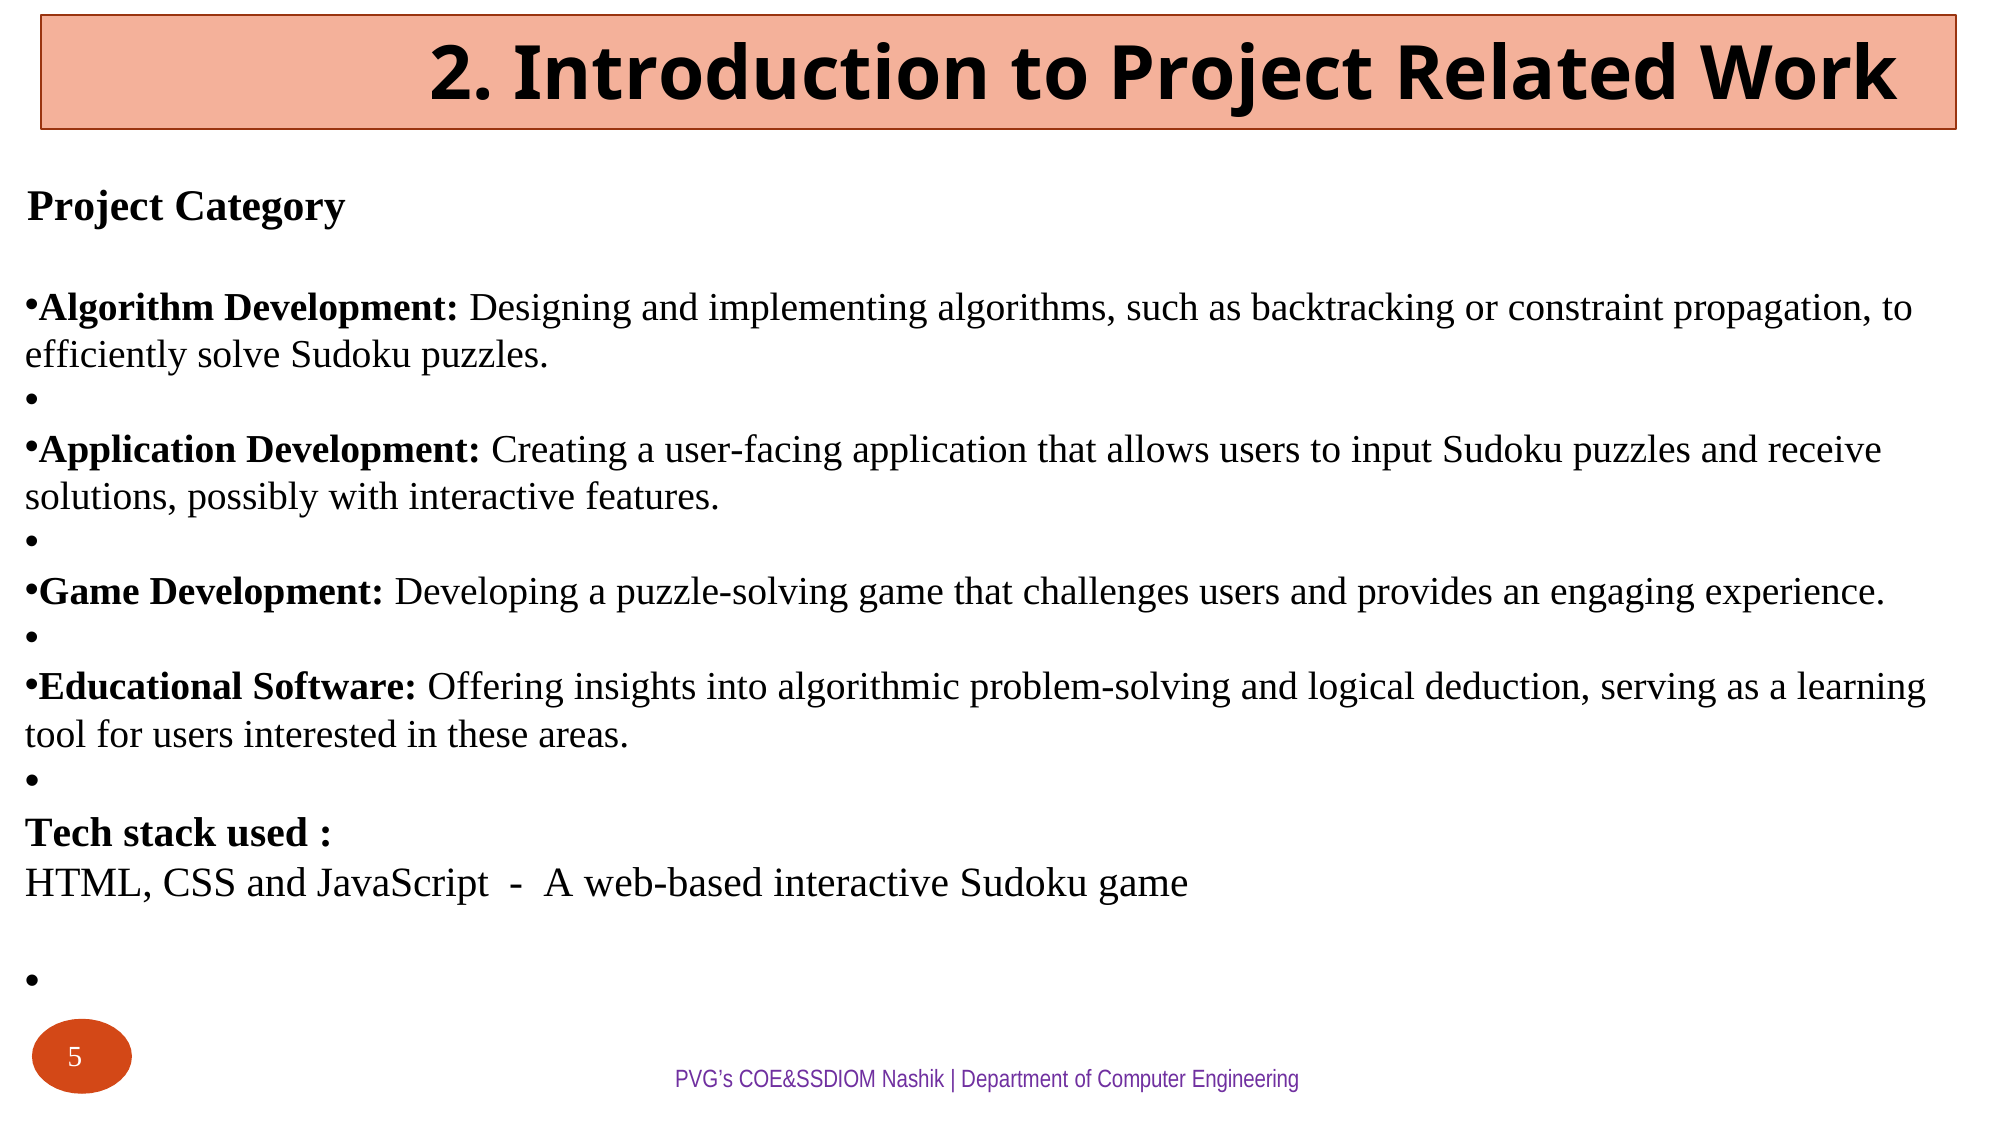

# 2. Introduction to Project Related Work
Project Category
Algorithm Development: Designing and implementing algorithms, such as backtracking or constraint propagation, to efficiently solve Sudoku puzzles. ​
Application Development: Creating a user-facing application that allows users to input Sudoku puzzles and receive solutions, possibly with interactive features. ​
Game Development: Developing a puzzle-solving game that challenges users and provides an engaging experience. ​
Educational Software: Offering insights into algorithmic problem-solving and logical deduction, serving as a learning tool for users interested in these areas.
Tech stack used :
HTML, CSS and JavaScript - A web-based interactive Sudoku game
PVG’s COE&SSDIOM Nashik | Department of Computer Engineering